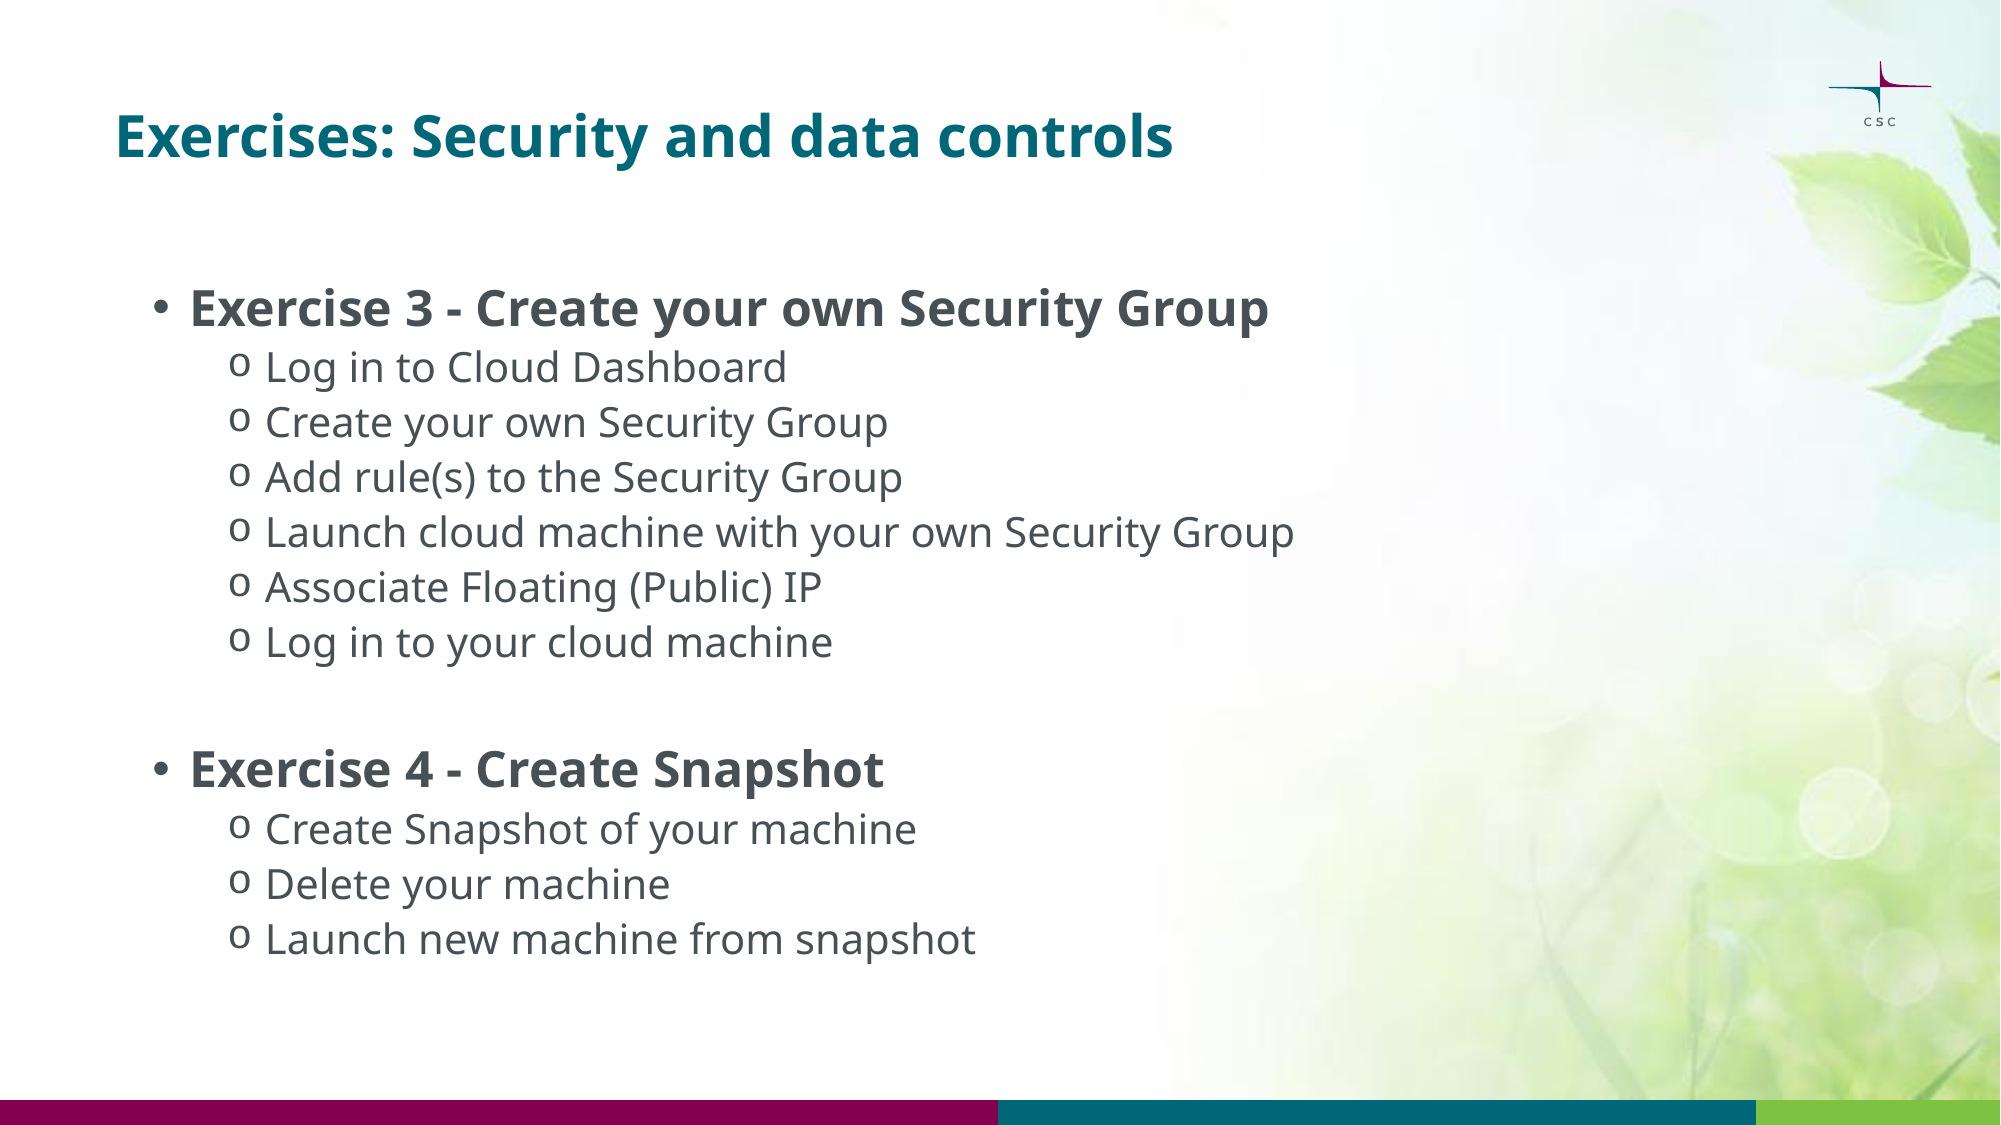

# Exercises: Security and data controls
Exercise 3 - Create your own Security Group
Log in to Cloud Dashboard
Create your own Security Group
Add rule(s) to the Security Group
Launch cloud machine with your own Security Group
Associate Floating (Public) IP
Log in to your cloud machine
Exercise 4 - Create Snapshot
Create Snapshot of your machine
Delete your machine
Launch new machine from snapshot